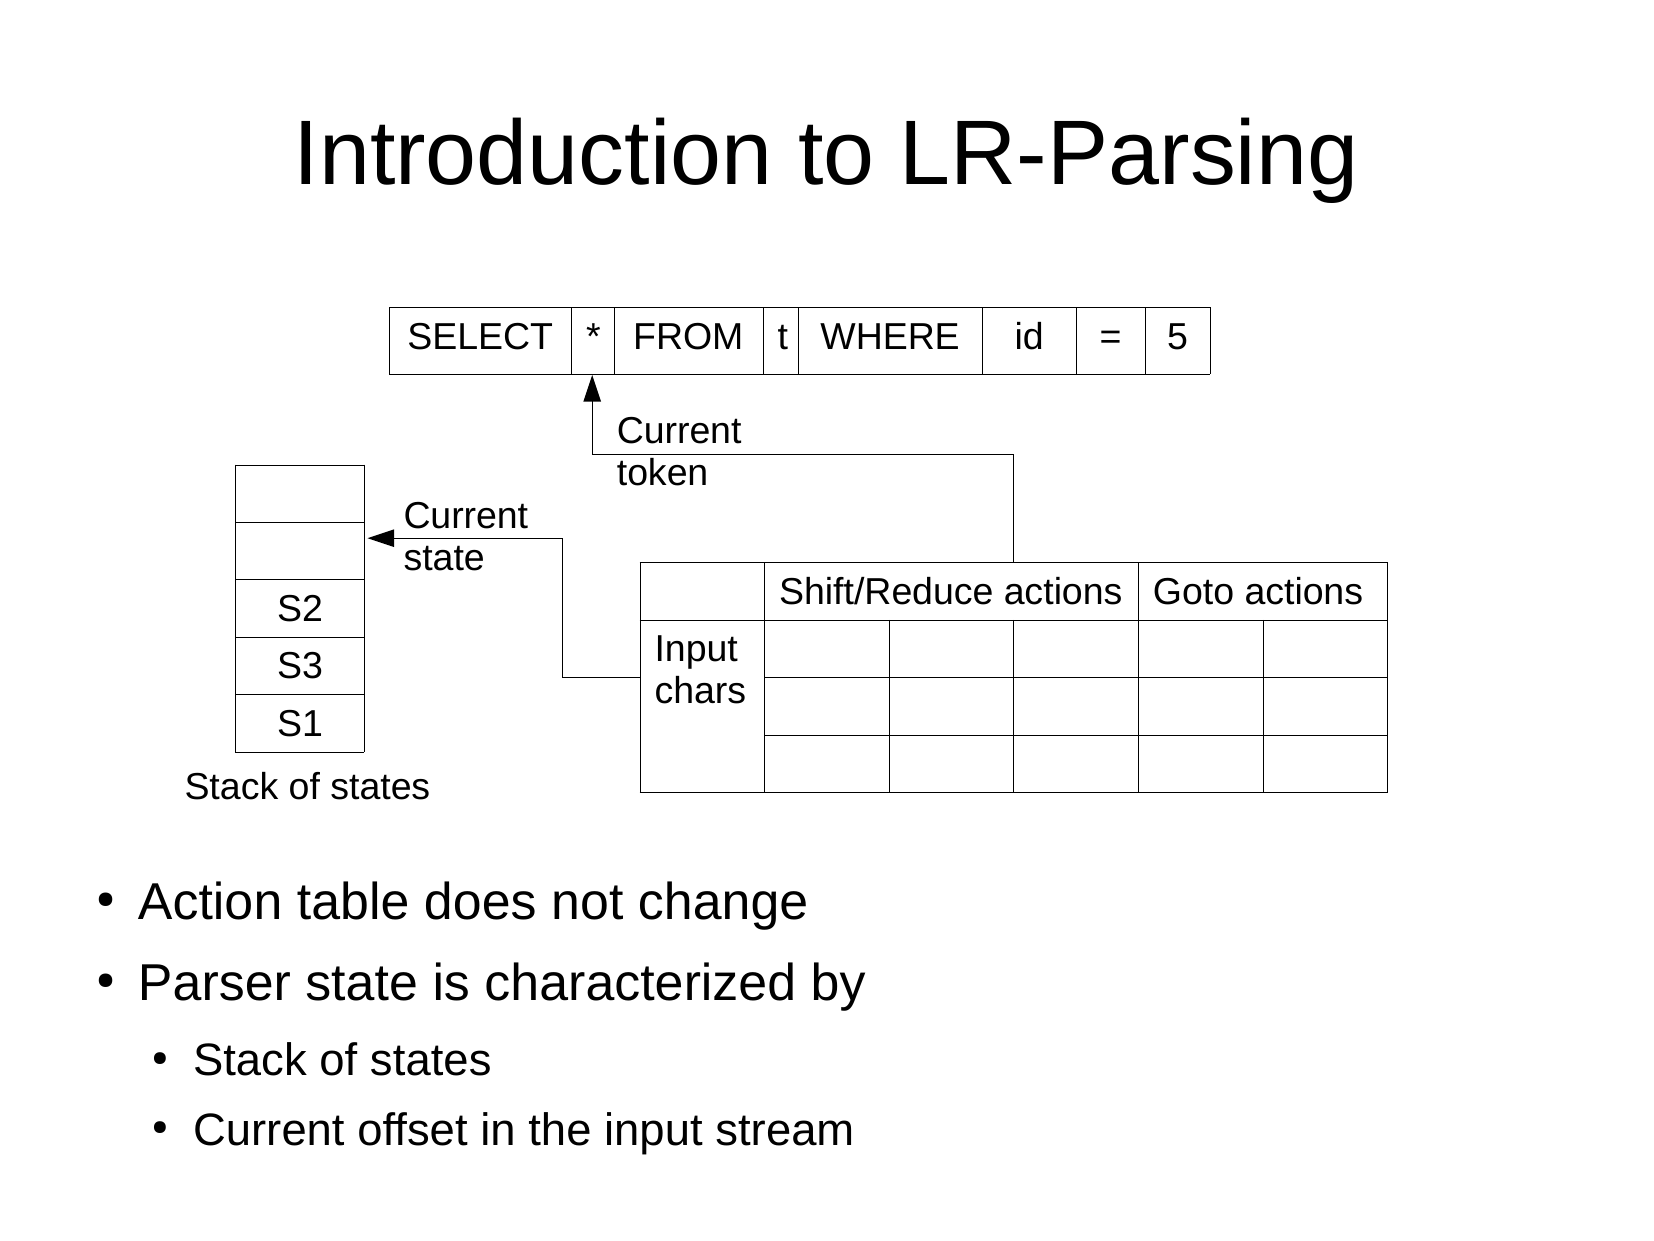

# Introduction to LR-Parsing
| SELECT | \* | FROM | t | WHERE | id | = | 5 |
| --- | --- | --- | --- | --- | --- | --- | --- |
Current token
| |
| --- |
| |
| S2 |
| S3 |
| S1 |
Current state
| | Shift/Reduce actions | | | Goto actions | |
| --- | --- | --- | --- | --- | --- |
| Input chars | | | | | |
| | | | | | |
| | | | | | |
Stack of states
Action table does not change
Parser state is characterized by
Stack of states
Current offset in the input stream